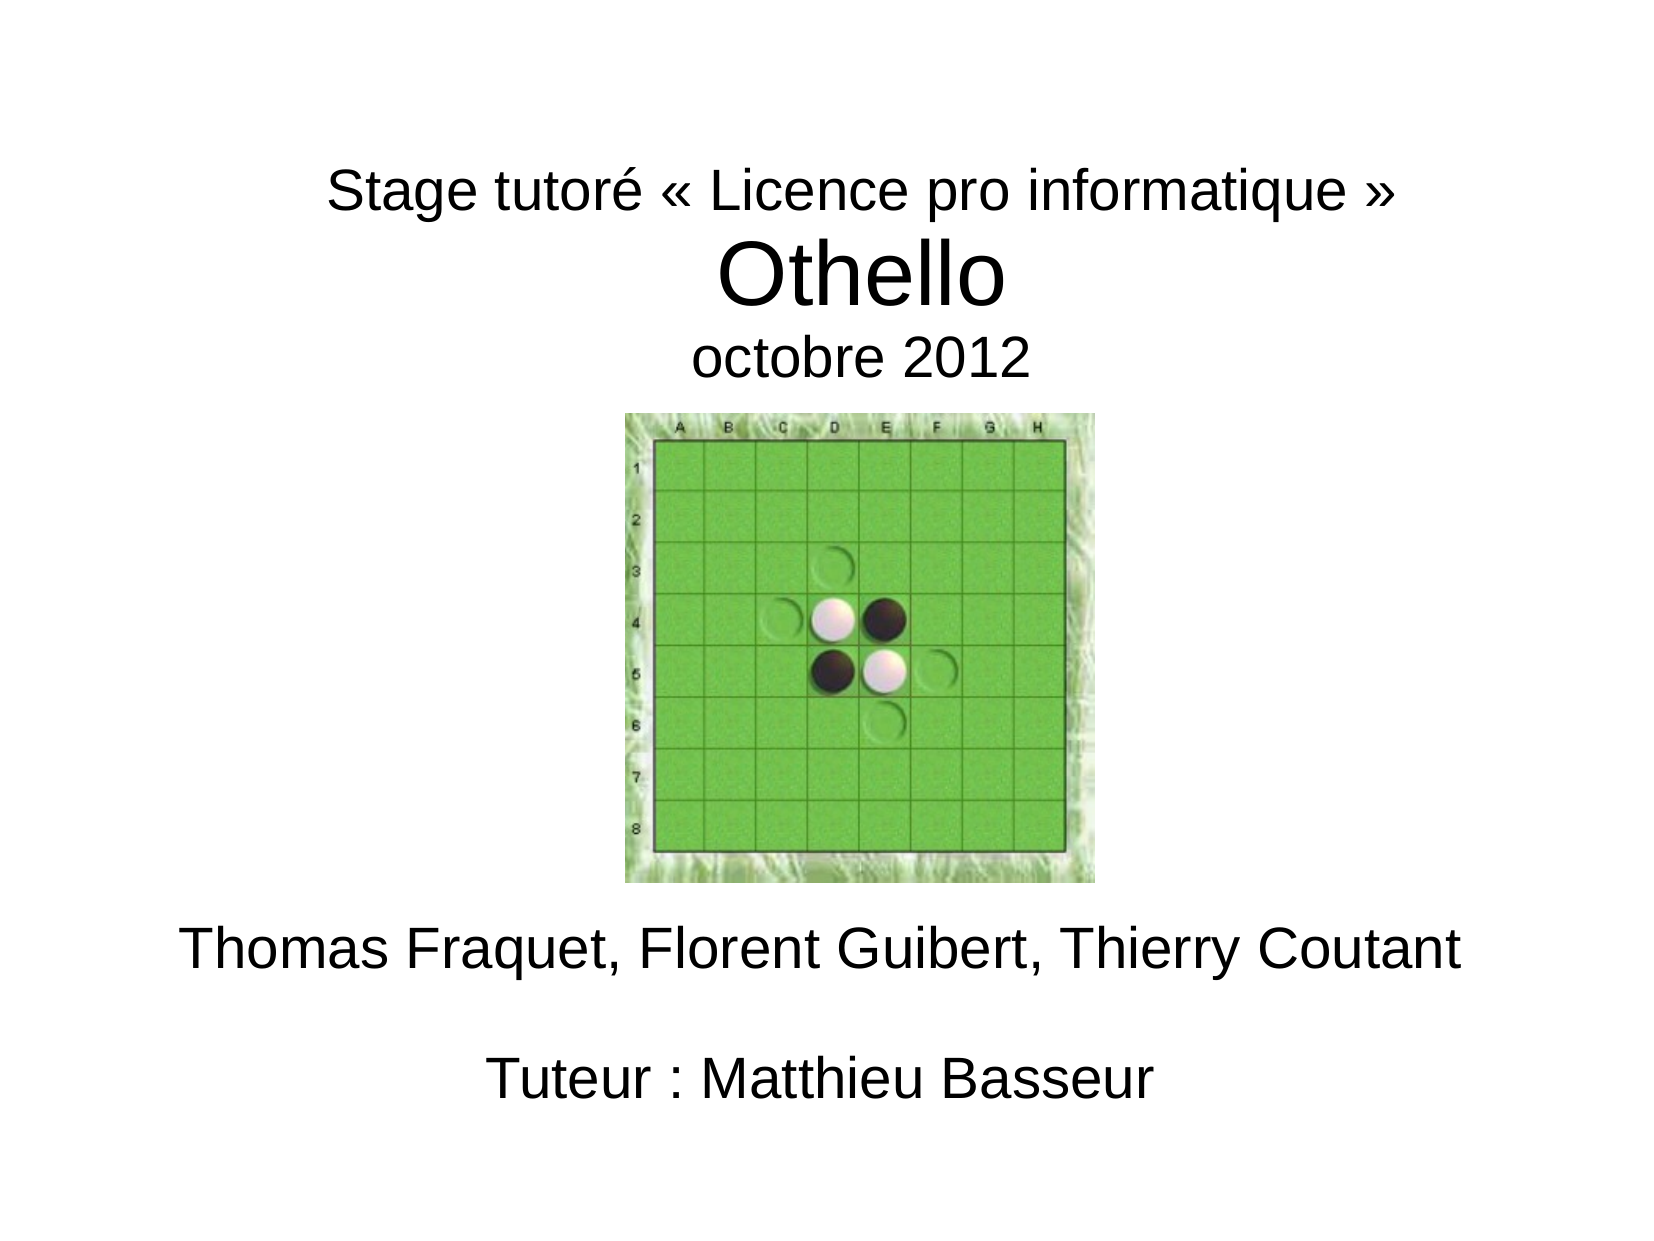

# Stage tutoré « Licence pro informatique » Othello octobre 2012
Thomas Fraquet, Florent Guibert, Thierry Coutant
Tuteur : Matthieu Basseur